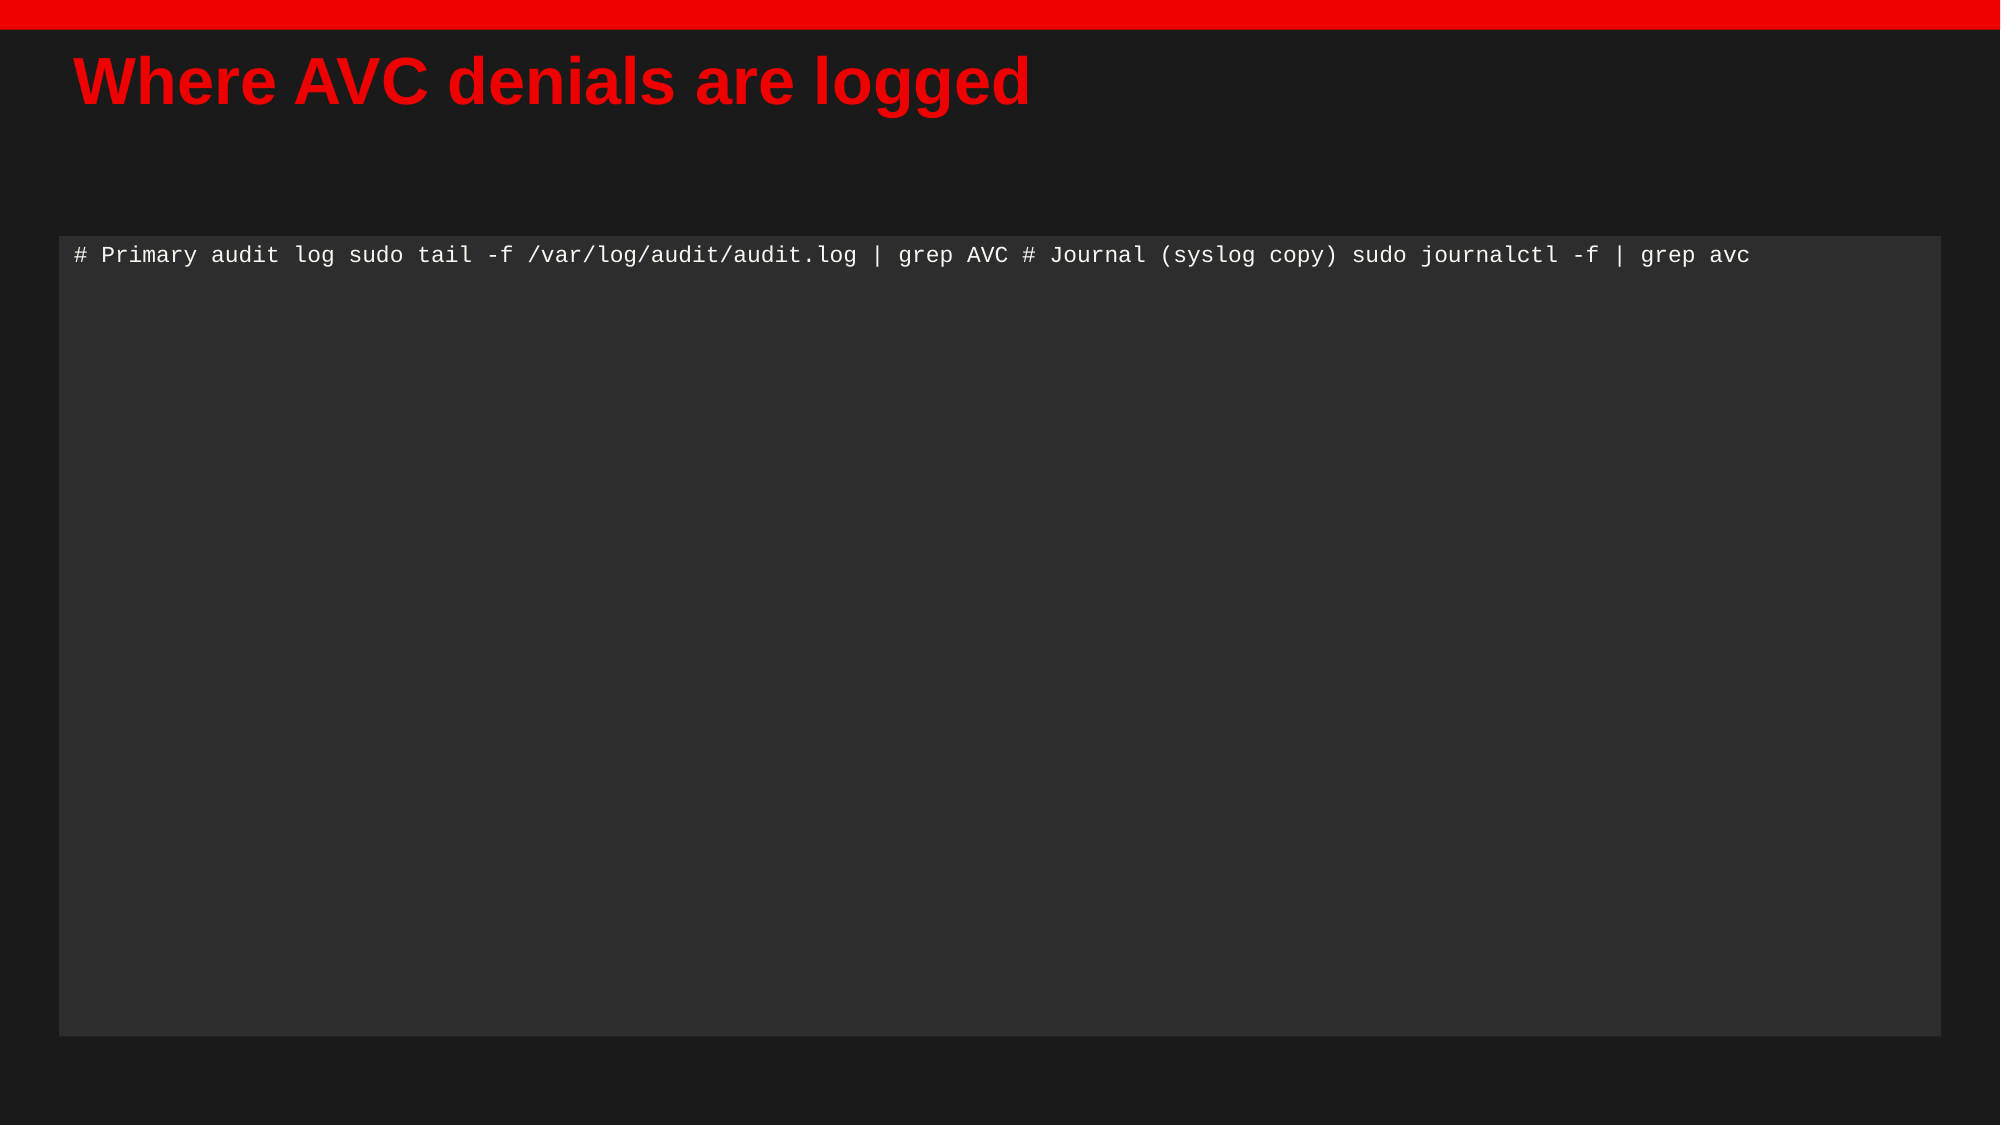

Where AVC denials are logged
# Primary audit log sudo tail -f /var/log/audit/audit.log | grep AVC # Journal (syslog copy) sudo journalctl -f | grep avc